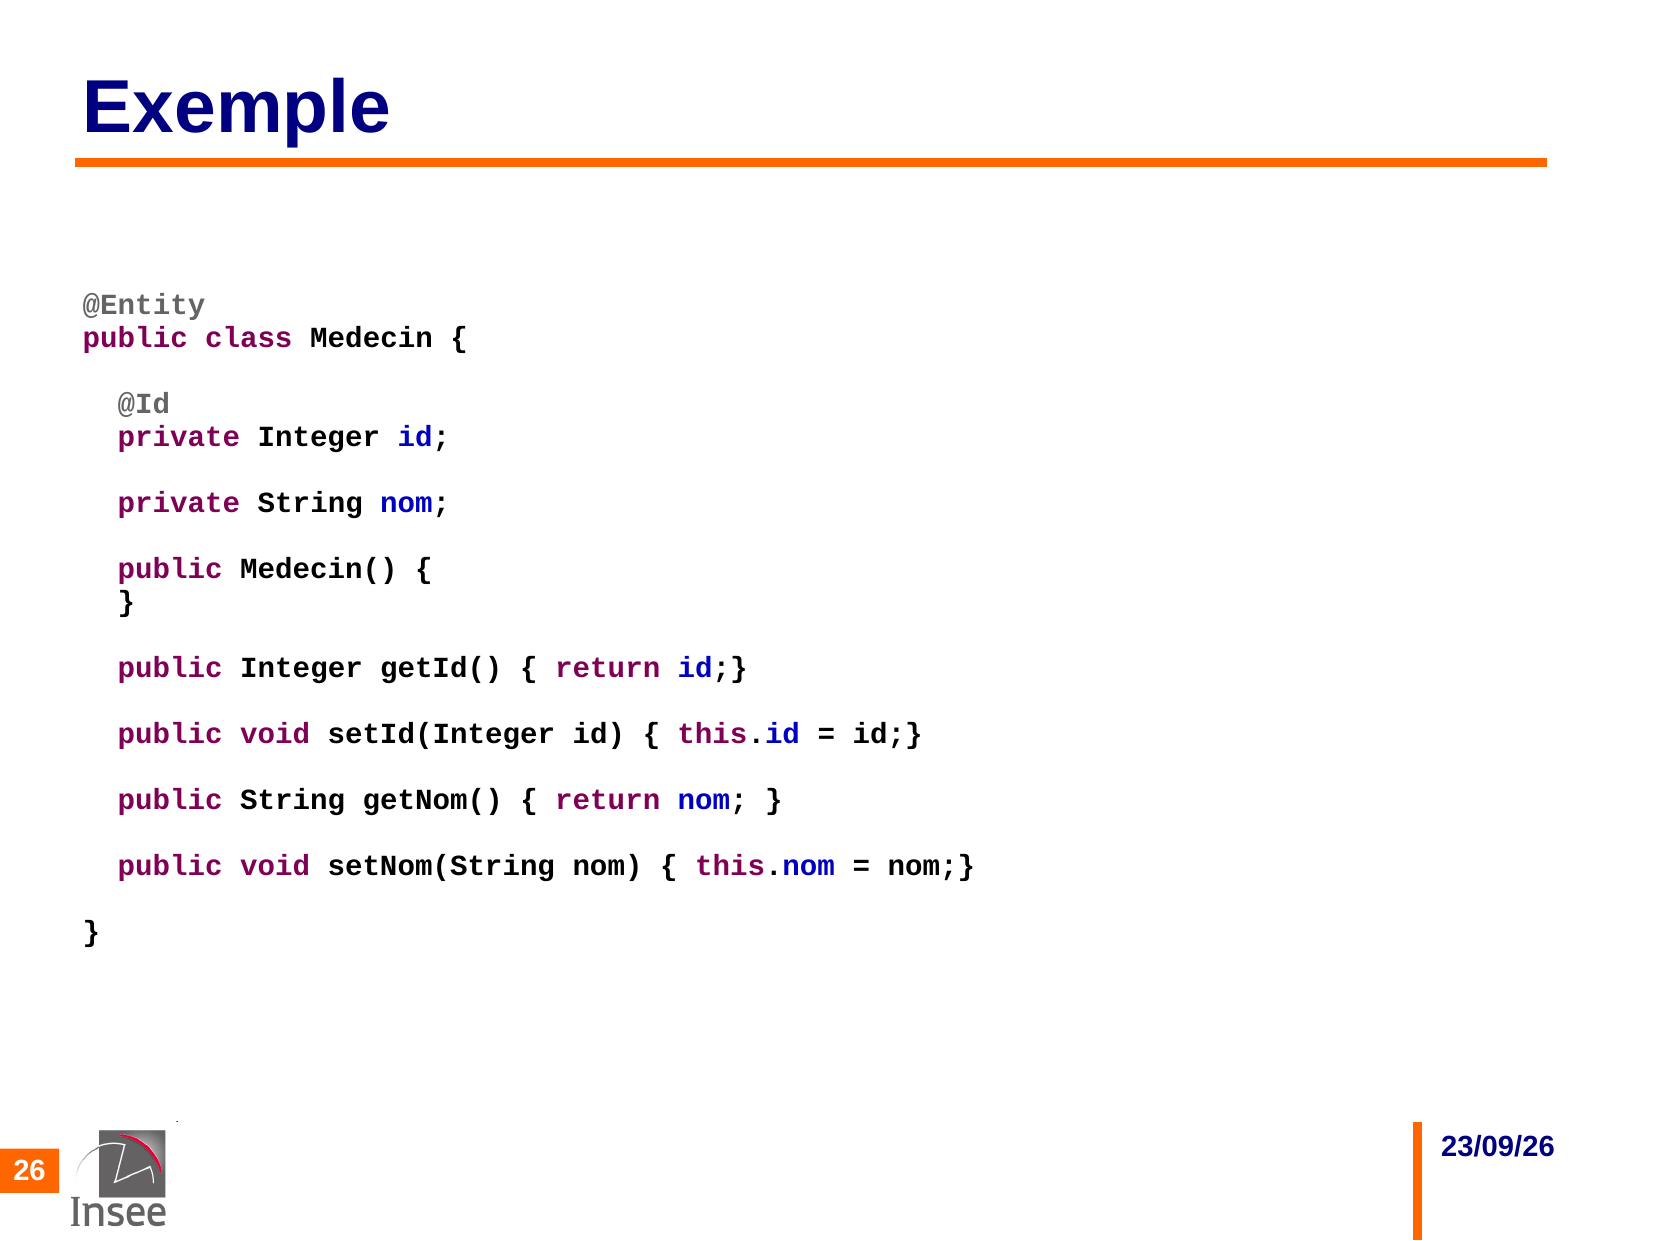

# Exemple
@Entity
public class Medecin {
 @Id
 private Integer id;
 private String nom;
 public Medecin() {
 }
 public Integer getId() { return id;}
 public void setId(Integer id) { this.id = id;}
 public String getNom() { return nom; }
 public void setNom(String nom) { this.nom = nom;}
}
26